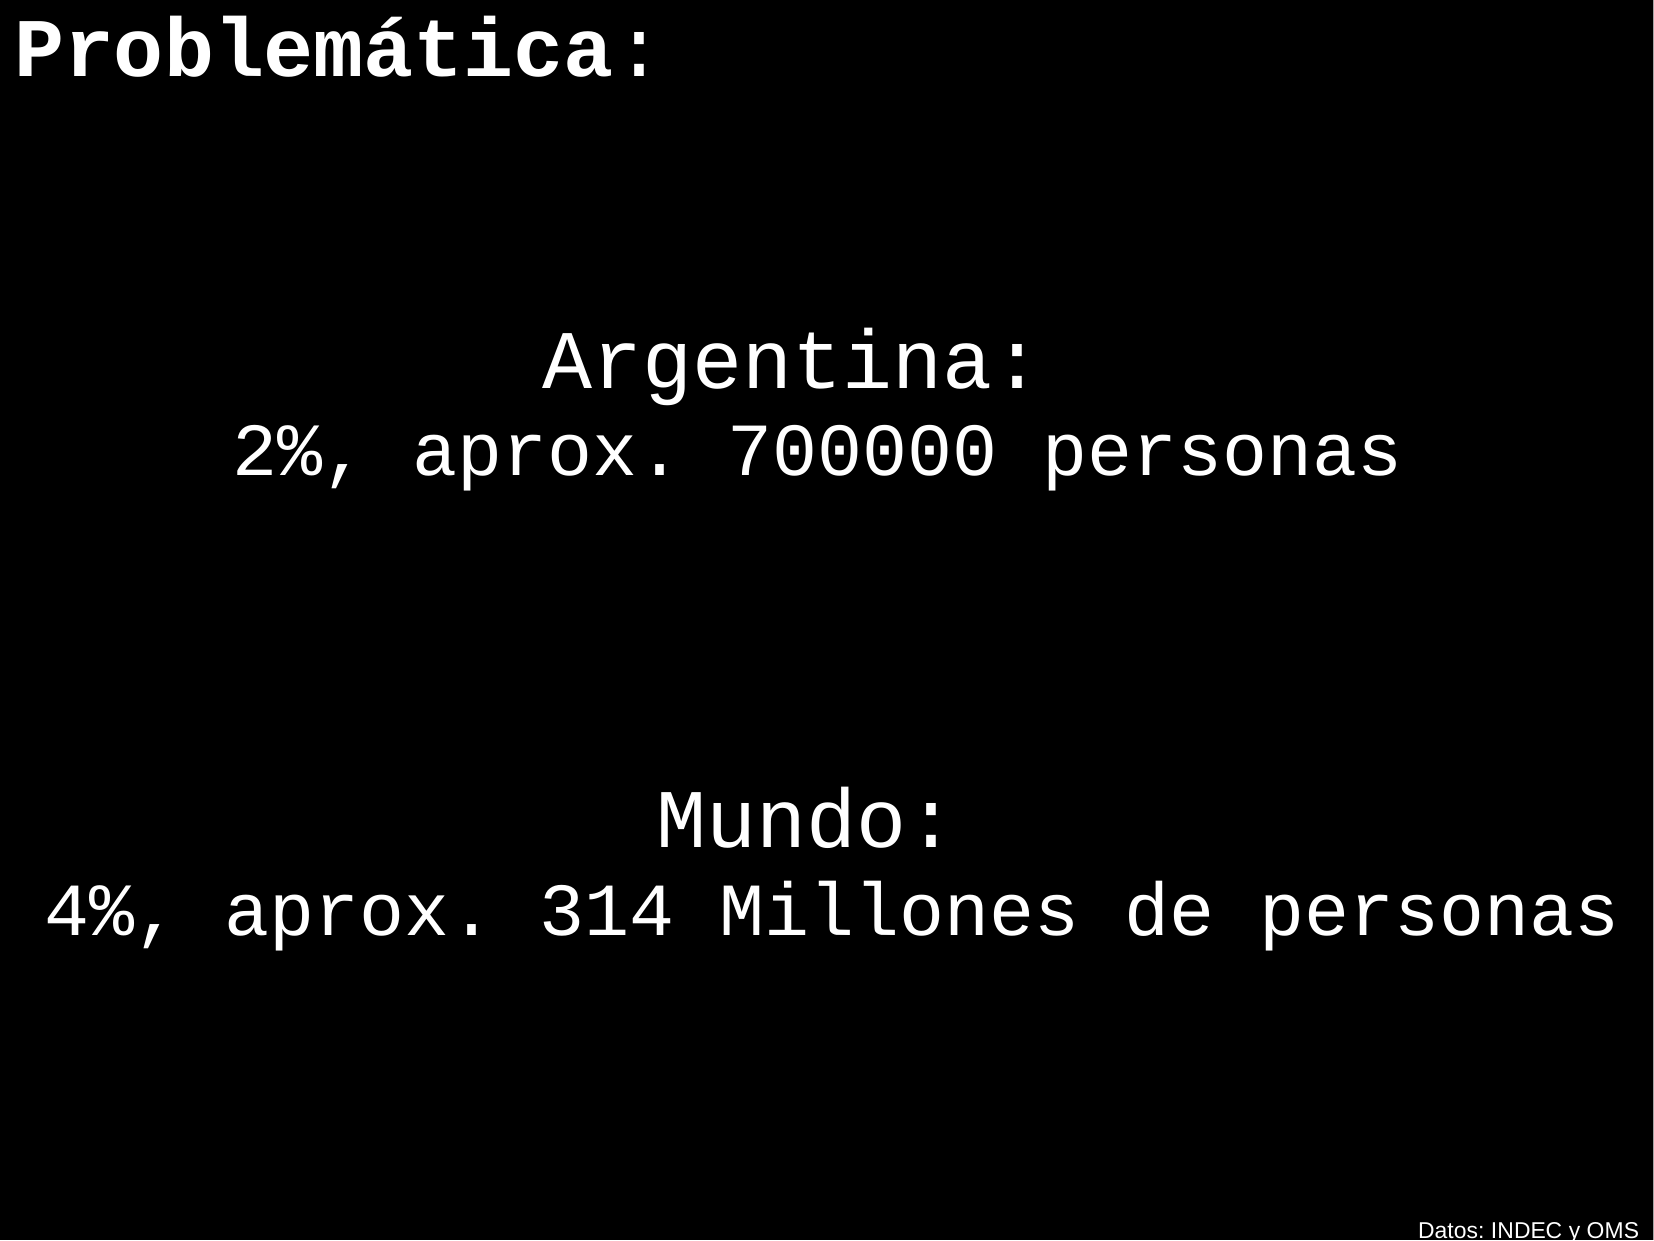

Problemática:
Argentina:
2%, aprox. 700000 personas
Mundo:
4%, aprox. 314 Millones de personas
Datos: INDEC y OMS